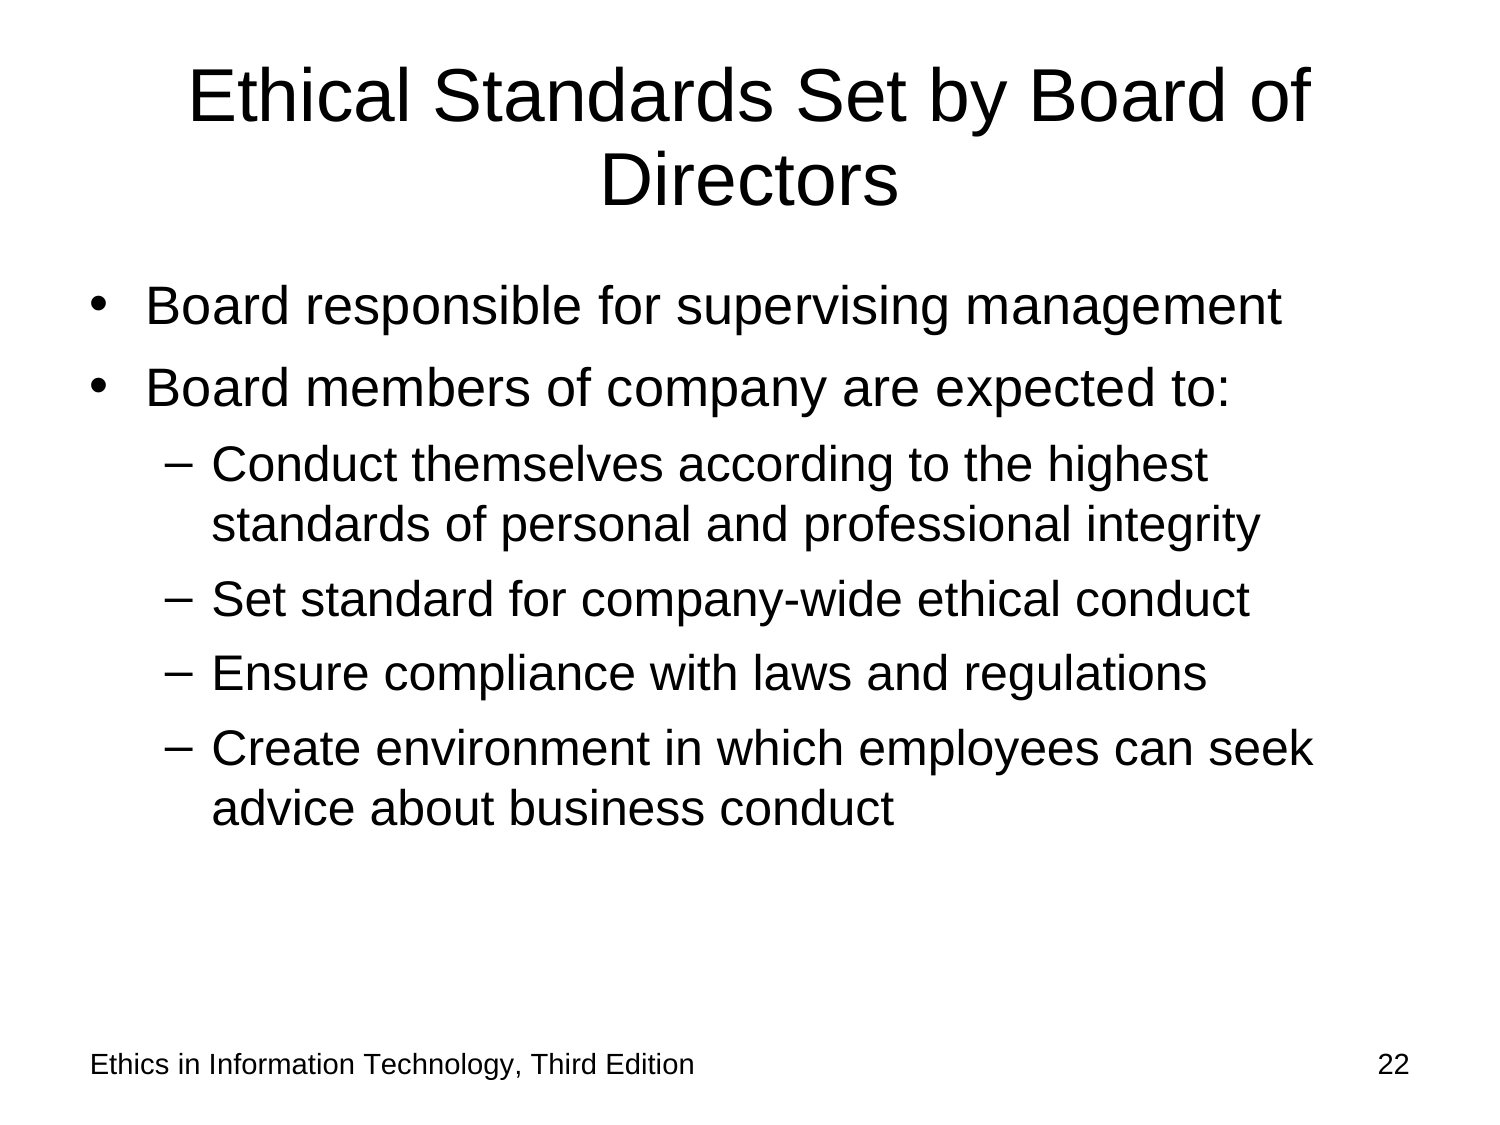

# Ethical Standards Set by Board of Directors
Board responsible for supervising management
Board members of company are expected to:
Conduct themselves according to the highest standards of personal and professional integrity
Set standard for company-wide ethical conduct
Ensure compliance with laws and regulations
Create environment in which employees can seek advice about business conduct
Ethics in Information Technology, Third Edition